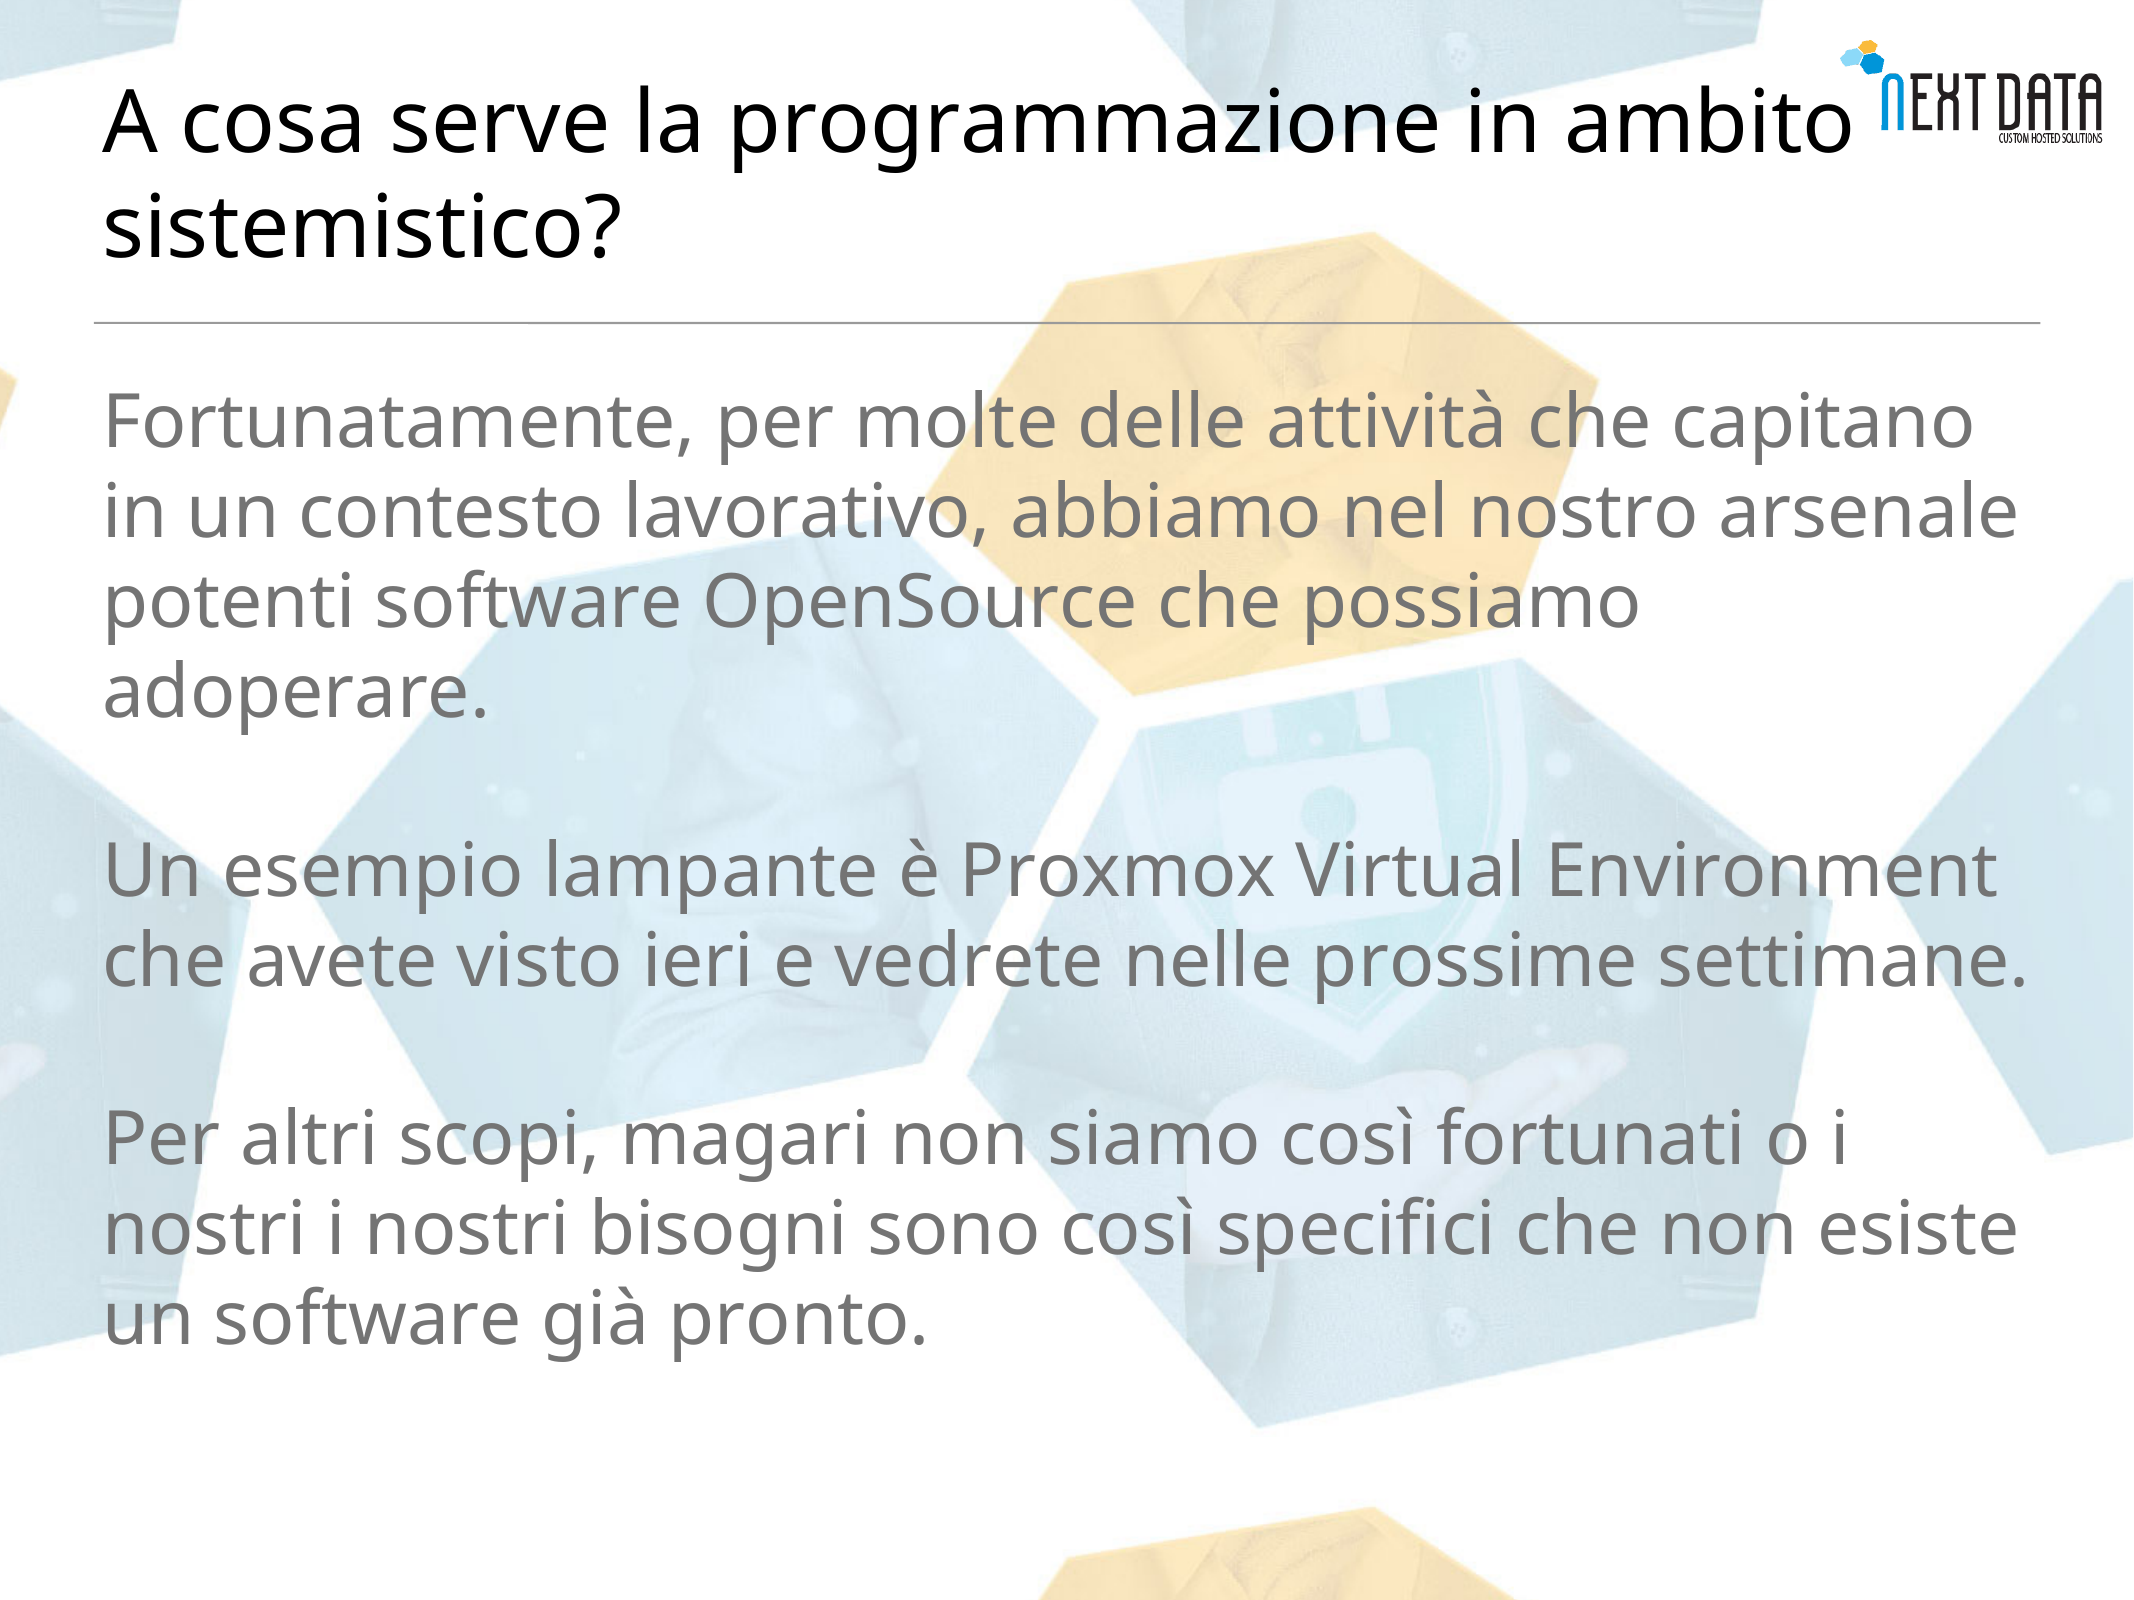

A cosa serve la programmazione in ambito sistemistico?
Fortunatamente, per molte delle attività che capitano in un contesto lavorativo, abbiamo nel nostro arsenale potenti software OpenSource che possiamo adoperare.
Un esempio lampante è Proxmox Virtual Environment che avete visto ieri e vedrete nelle prossime settimane.
Per altri scopi, magari non siamo così fortunati o i nostri i nostri bisogni sono così specifici che non esiste un software già pronto.